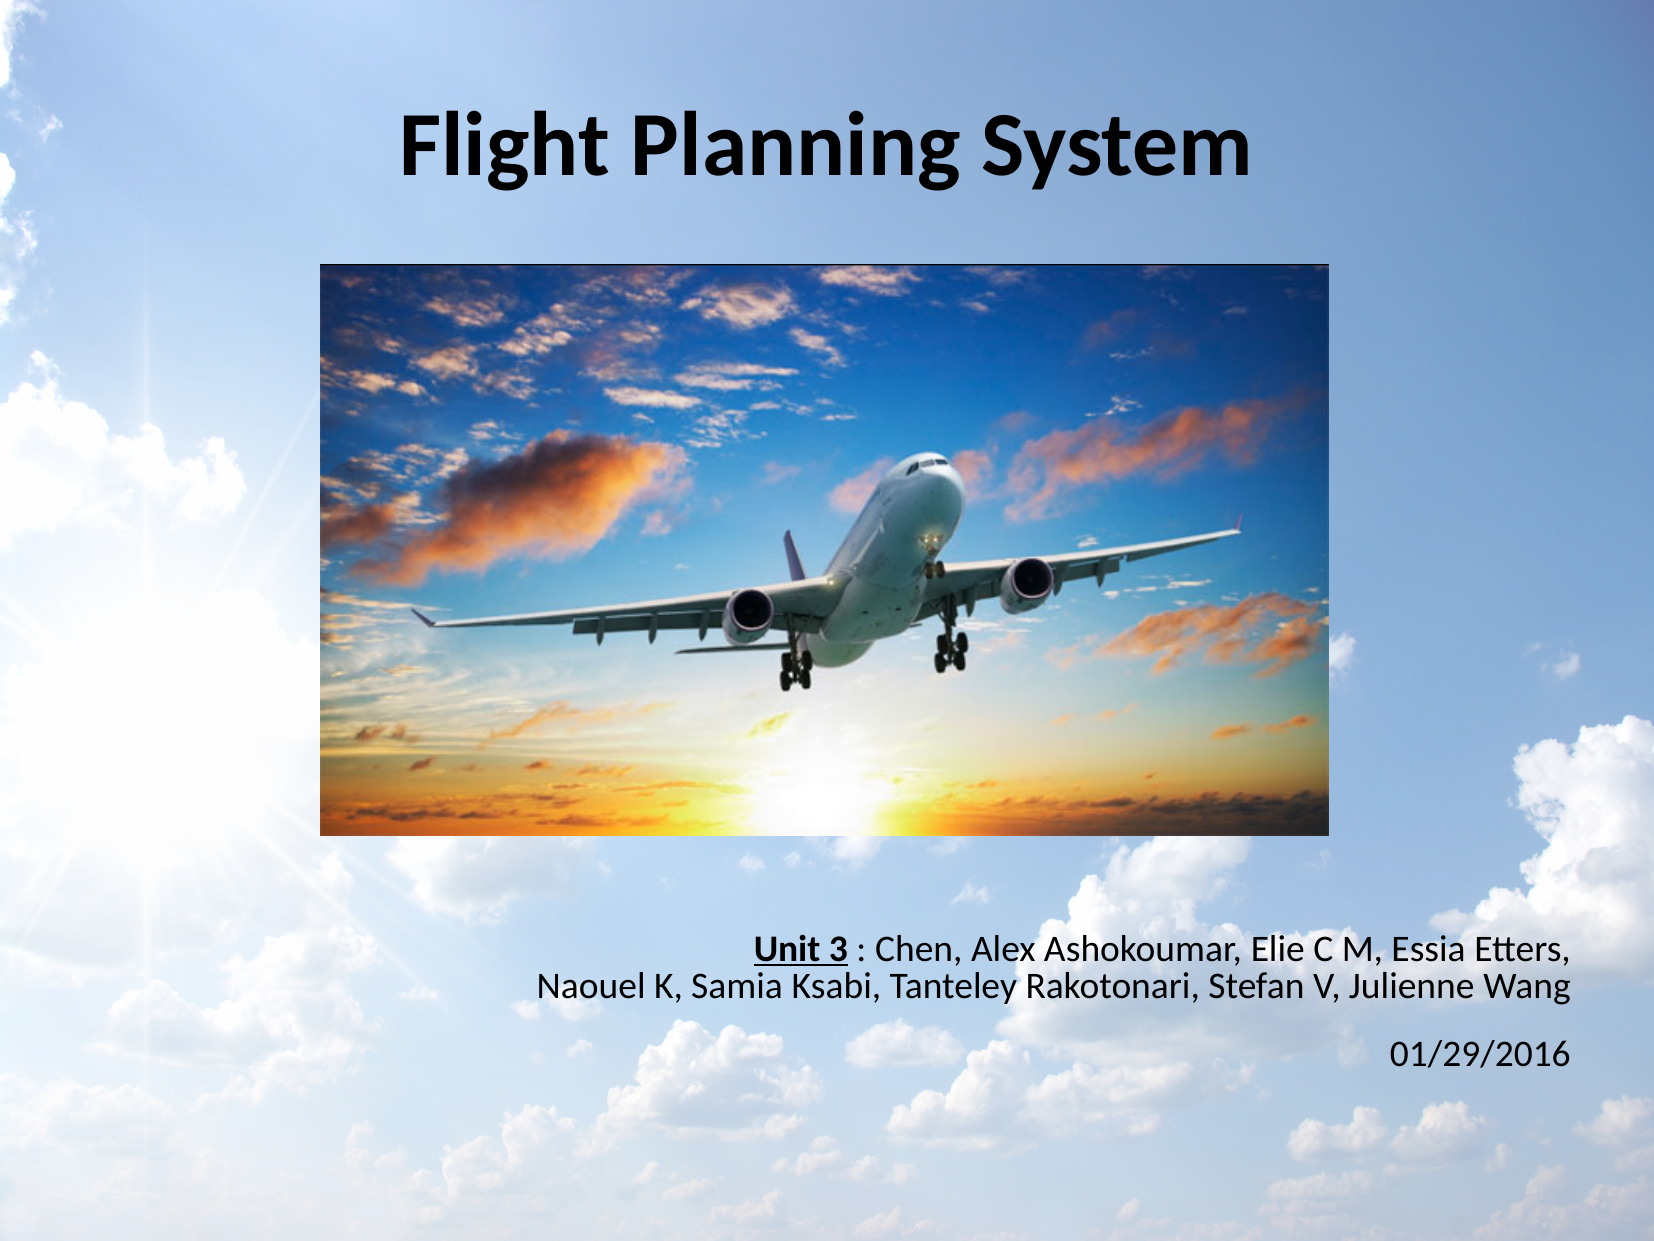

# Flight Planning System
Unit 3 : Chen, Alex Ashokoumar, Elie C M, Essia Etters,
Naouel K, Samia Ksabi, Tanteley Rakotonari, Stefan V, Julienne Wang
01/29/2016